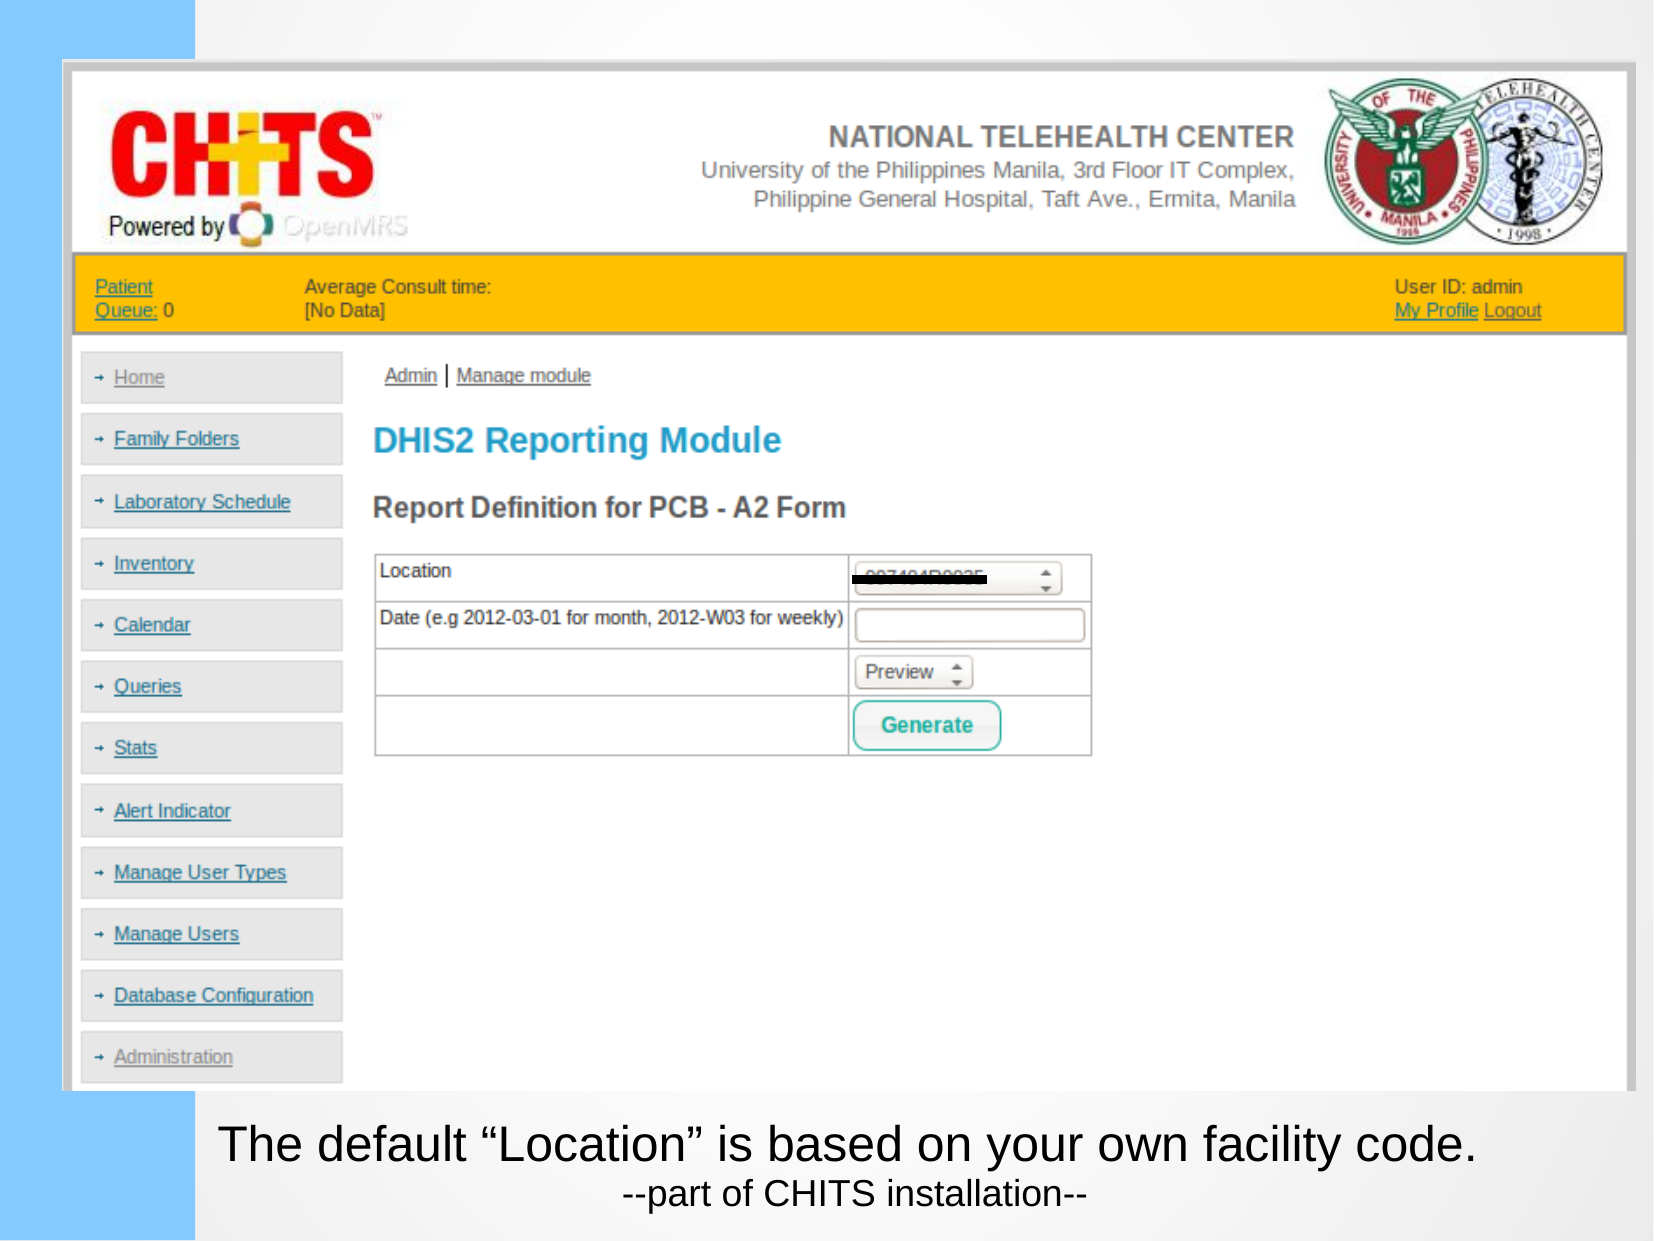

# The default “Location” is based on your own facility code.
--part of CHITS installation--